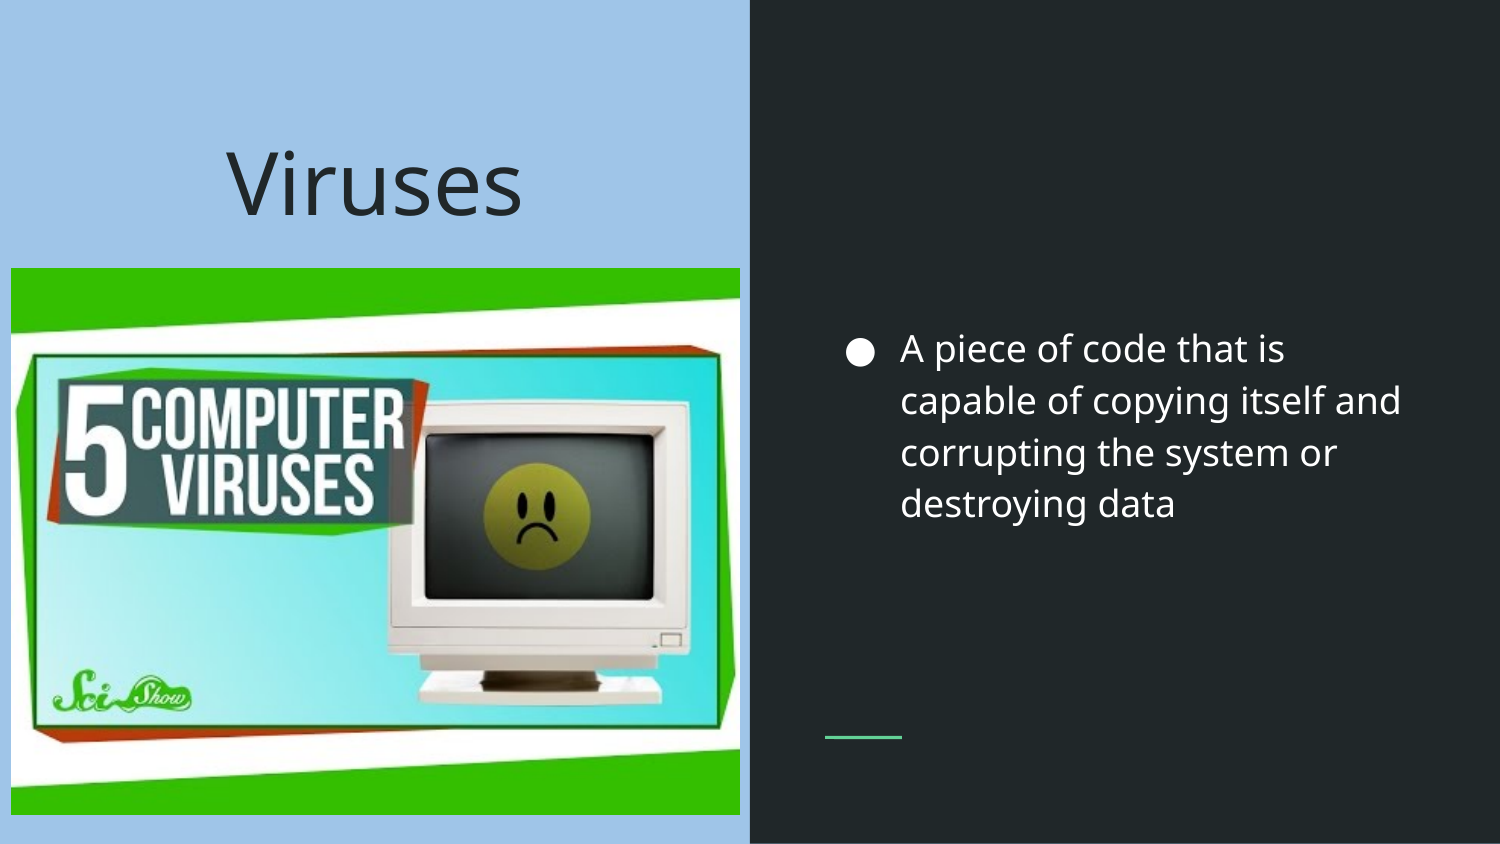

# Viruses
A piece of code that is capable of copying itself and corrupting the system or destroying data